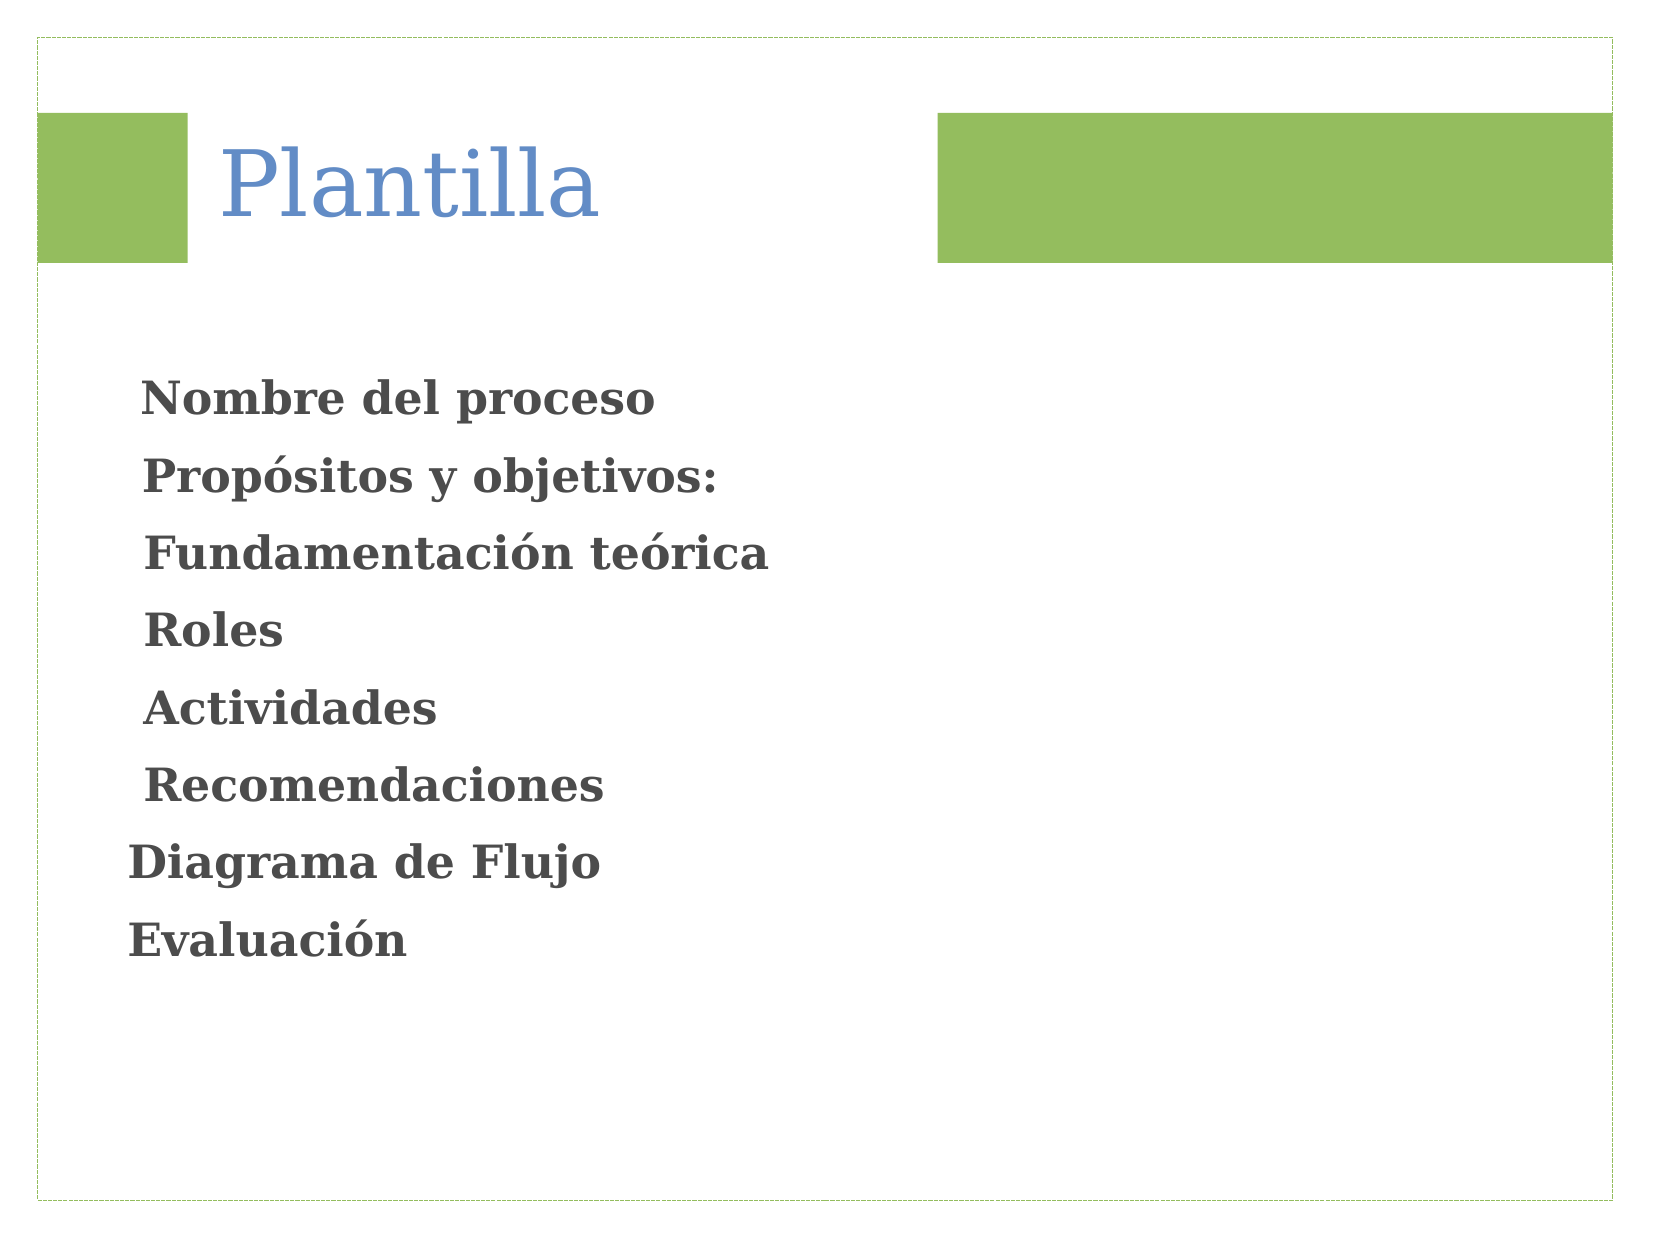

Plantilla
 Nombre del proceso
 Propósitos y objetivos:
 Fundamentación teórica
 Roles
 Actividades
 Recomendaciones
Diagrama de Flujo
Evaluación